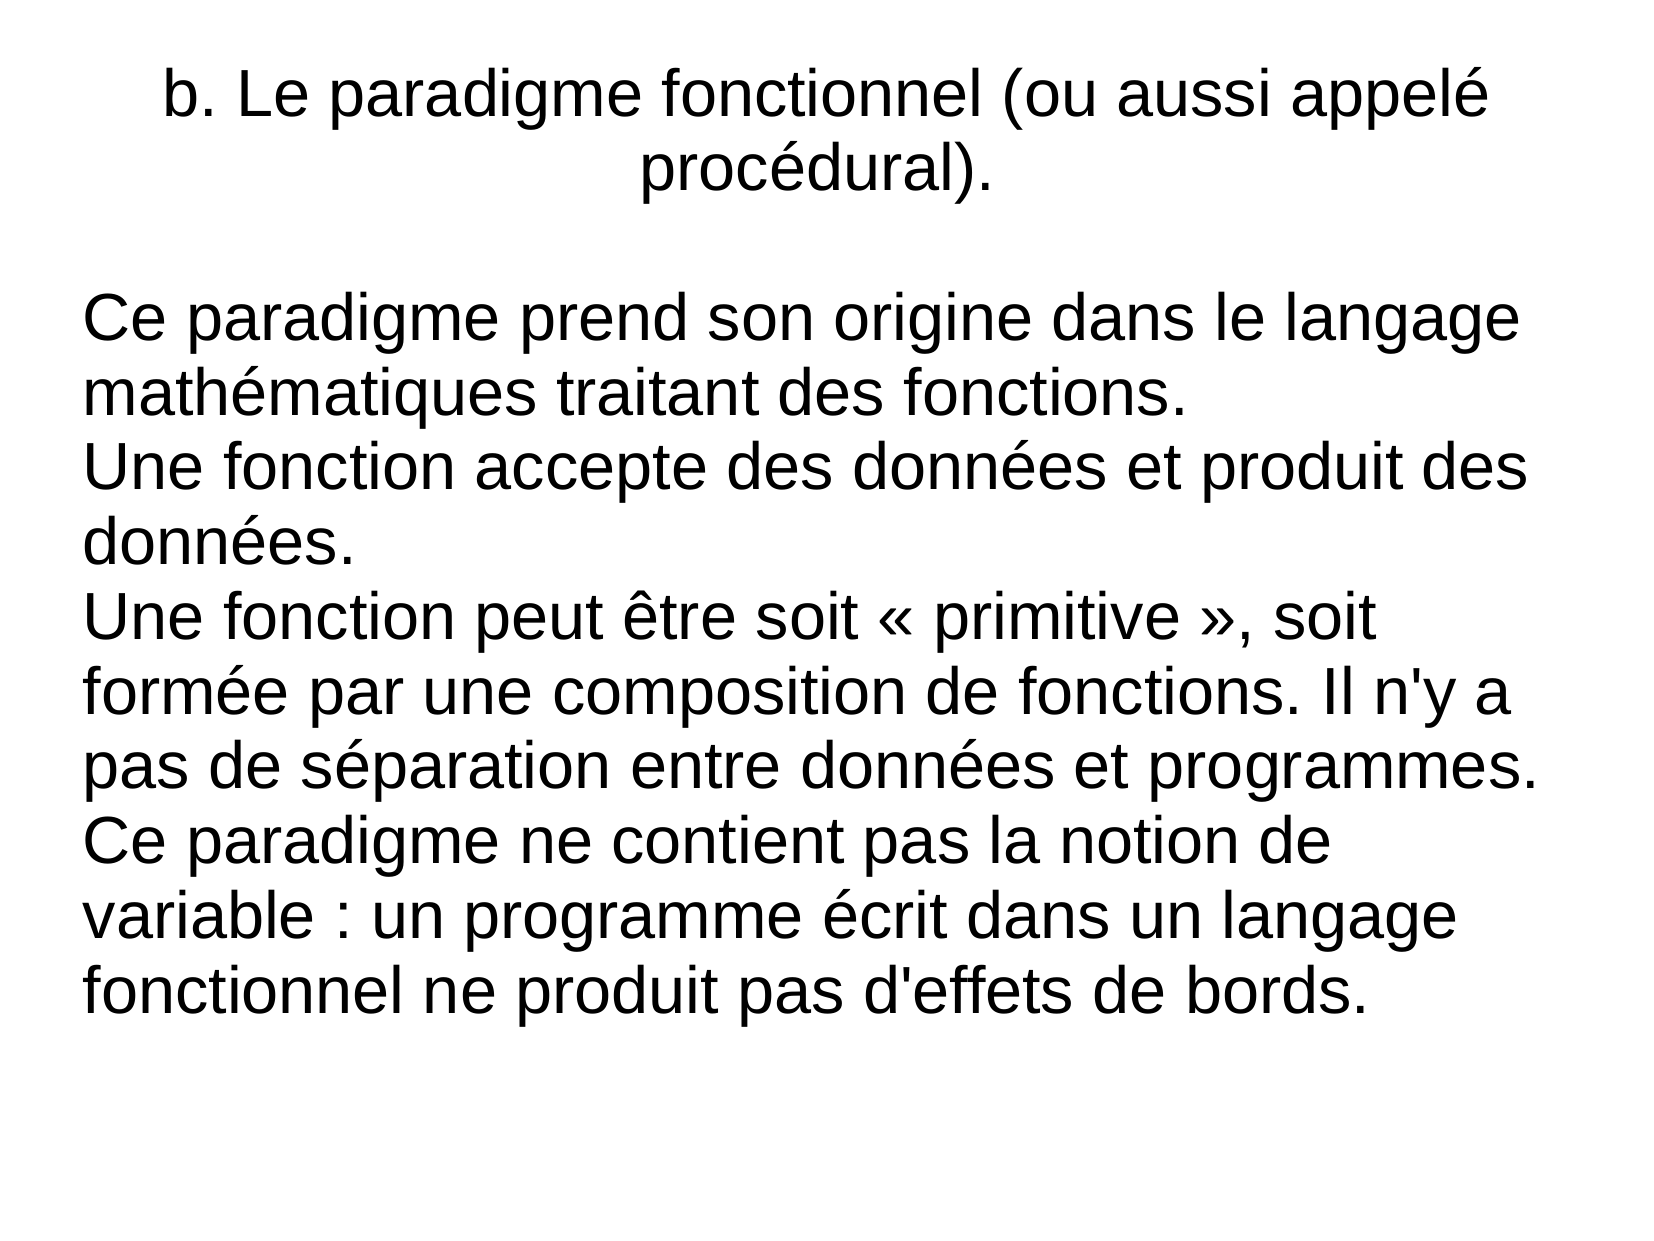

# b. Le paradigme fonctionnel (ou aussi appelé procédural).
Ce paradigme prend son origine dans le langage mathématiques traitant des fonctions.
Une fonction accepte des données et produit des données.
Une fonction peut être soit « primitive », soit formée par une composition de fonctions. Il n'y a pas de séparation entre données et programmes.
Ce paradigme ne contient pas la notion de variable : un programme écrit dans un langage fonctionnel ne produit pas d'effets de bords.